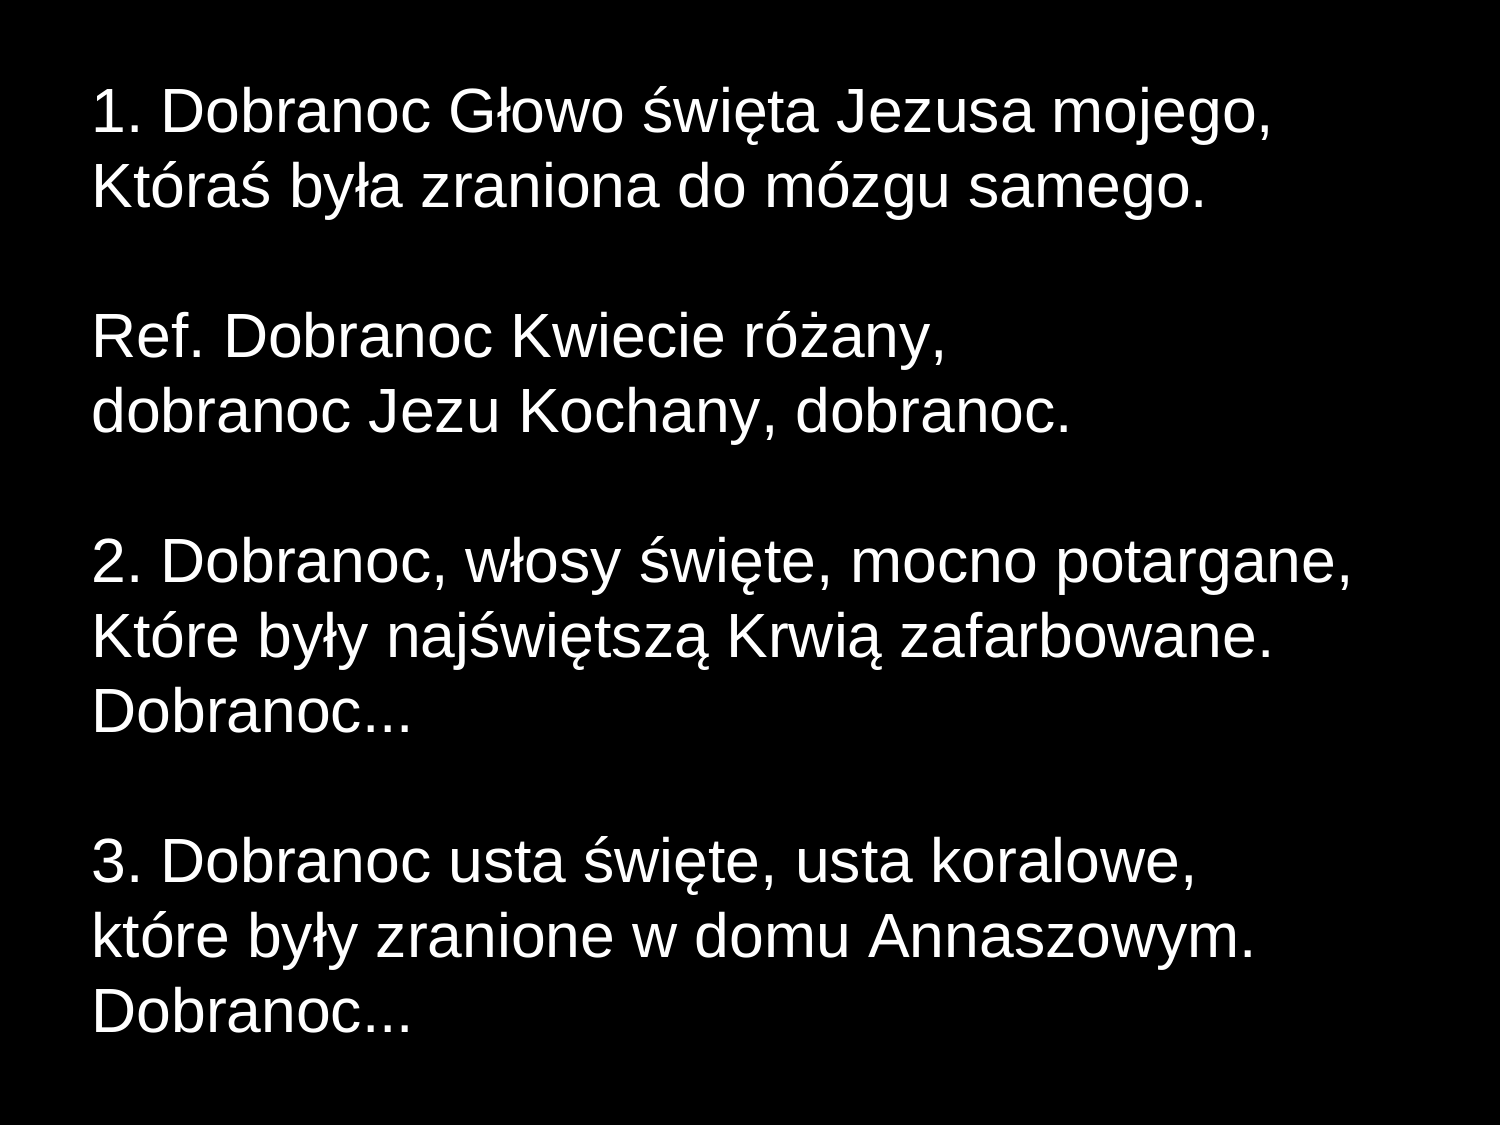

1. Dobranoc Głowo święta Jezusa mojego,
Któraś była zraniona do mózgu samego.
Ref. Dobranoc Kwiecie różany,
dobranoc Jezu Kochany, dobranoc.
2. Dobranoc, włosy święte, mocno potargane,
Które były najświętszą Krwią zafarbowane.
Dobranoc...
3. Dobranoc usta święte, usta koralowe,
które były zranione w domu Annaszowym.
Dobranoc...